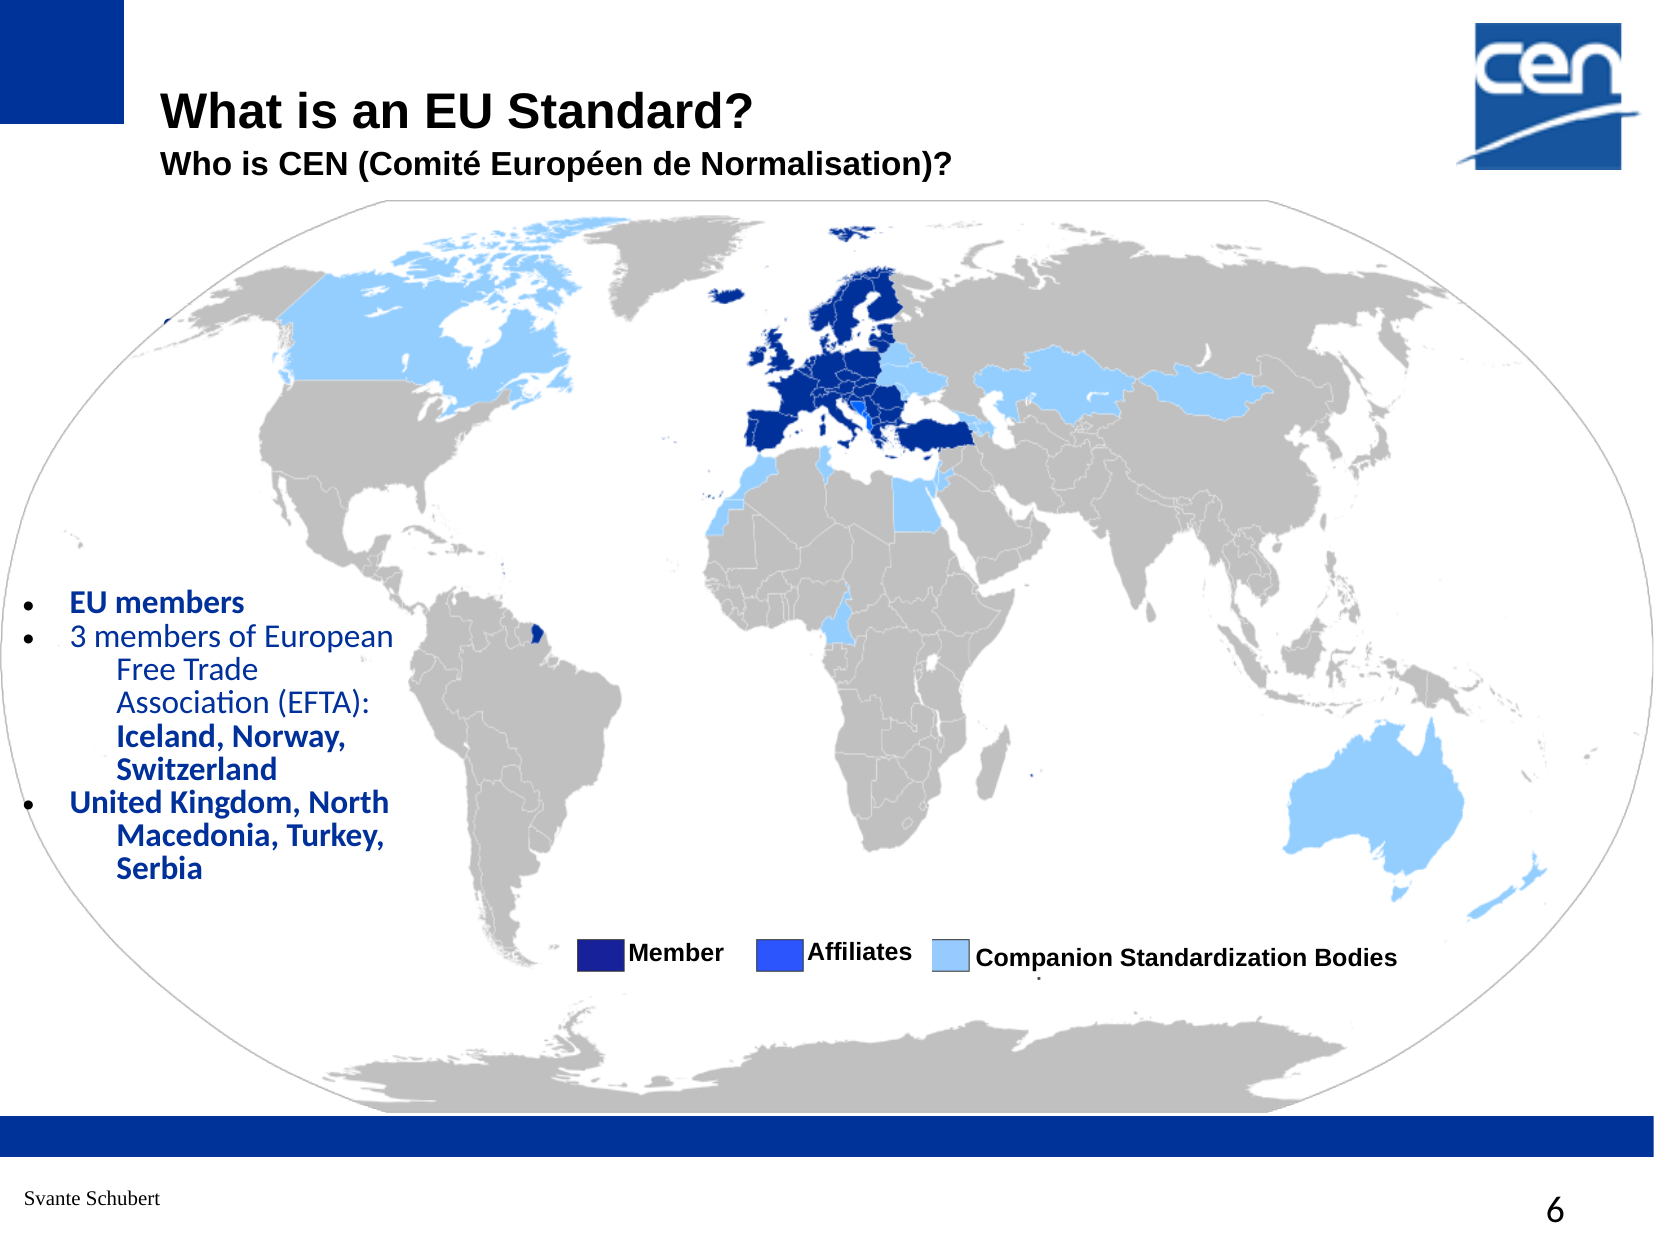

# What is an EU Standard? Who is CEN (Comité Européen de Normalisation)?
 test
EU members
3 members of European Free Trade Association (EFTA): Iceland, Norway, Switzerland
United Kingdom, North Macedonia, Turkey, Serbia
Affiliates
Member
Companion Standardization Bodies
Svante Schubert